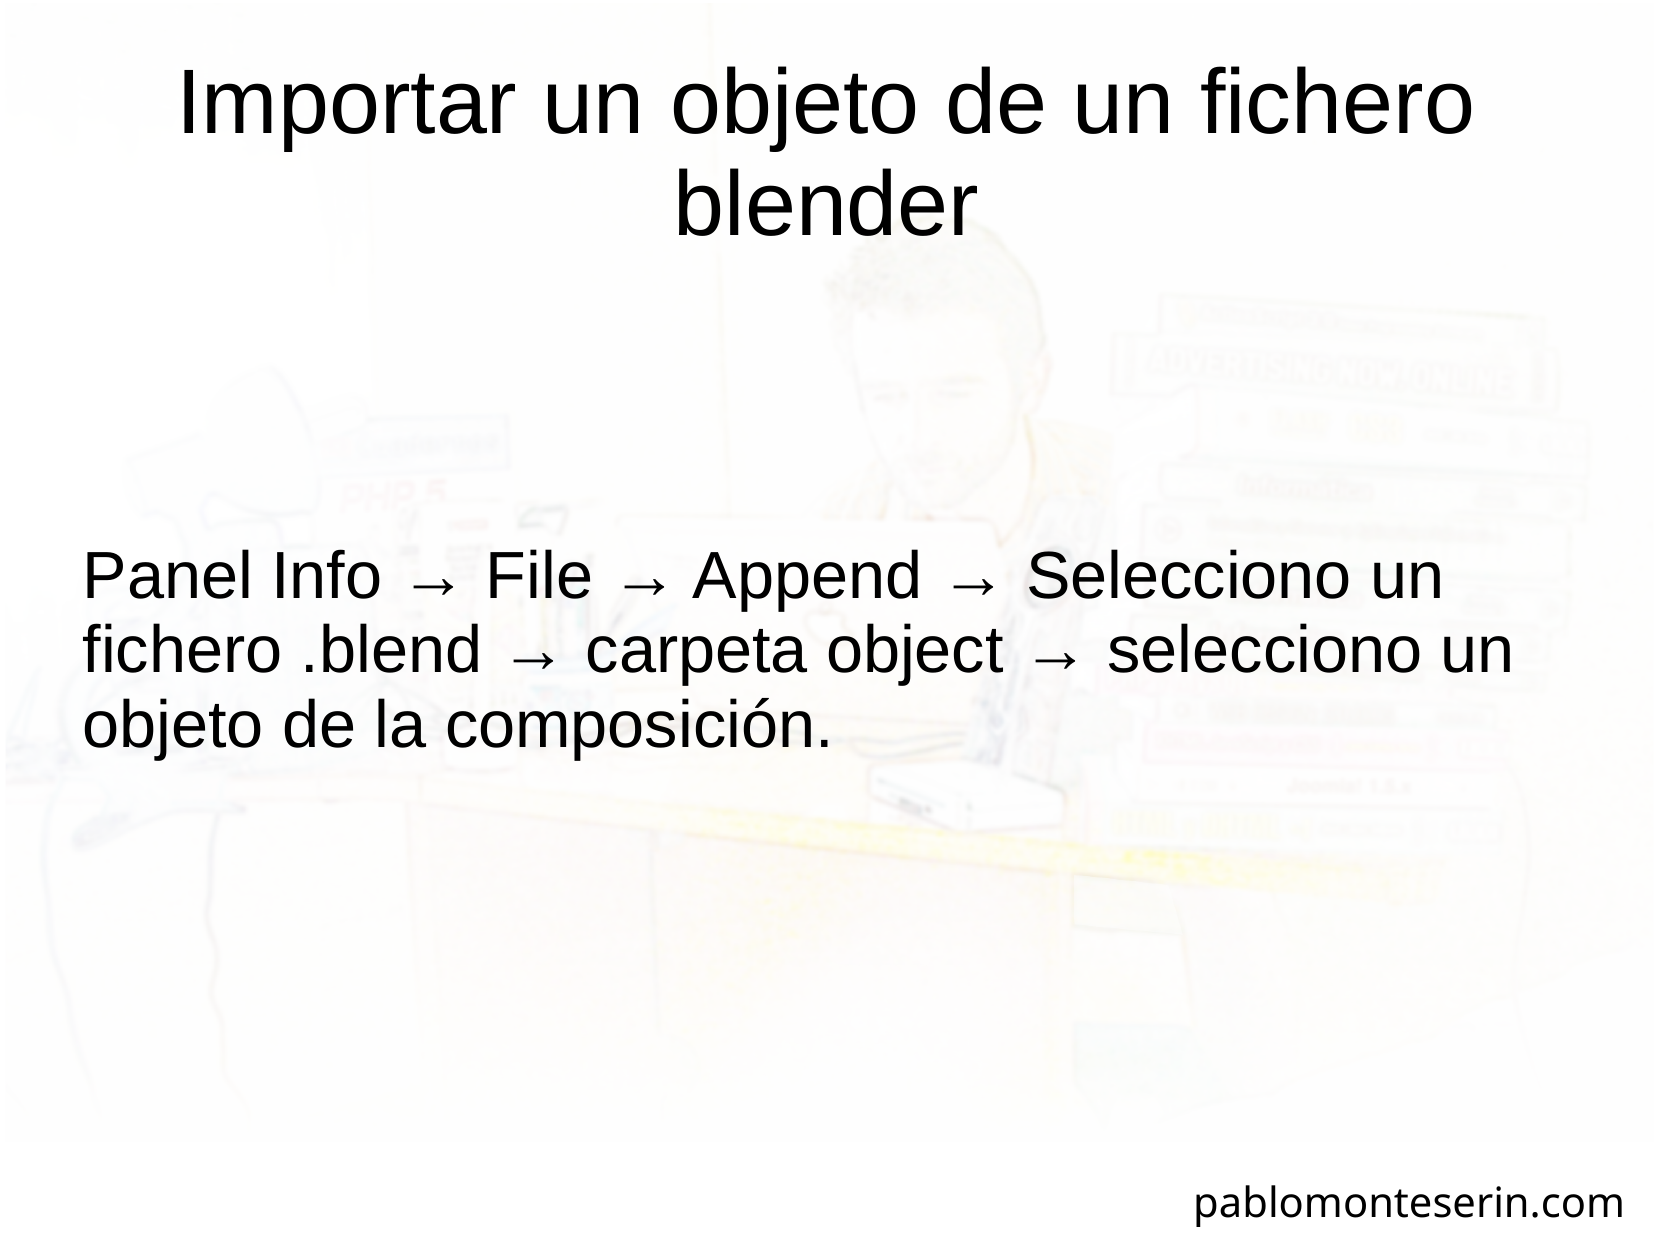

# Importar un objeto de un fichero blender
Panel Info → File → Append → Selecciono un fichero .blend → carpeta object → selecciono un objeto de la composición.